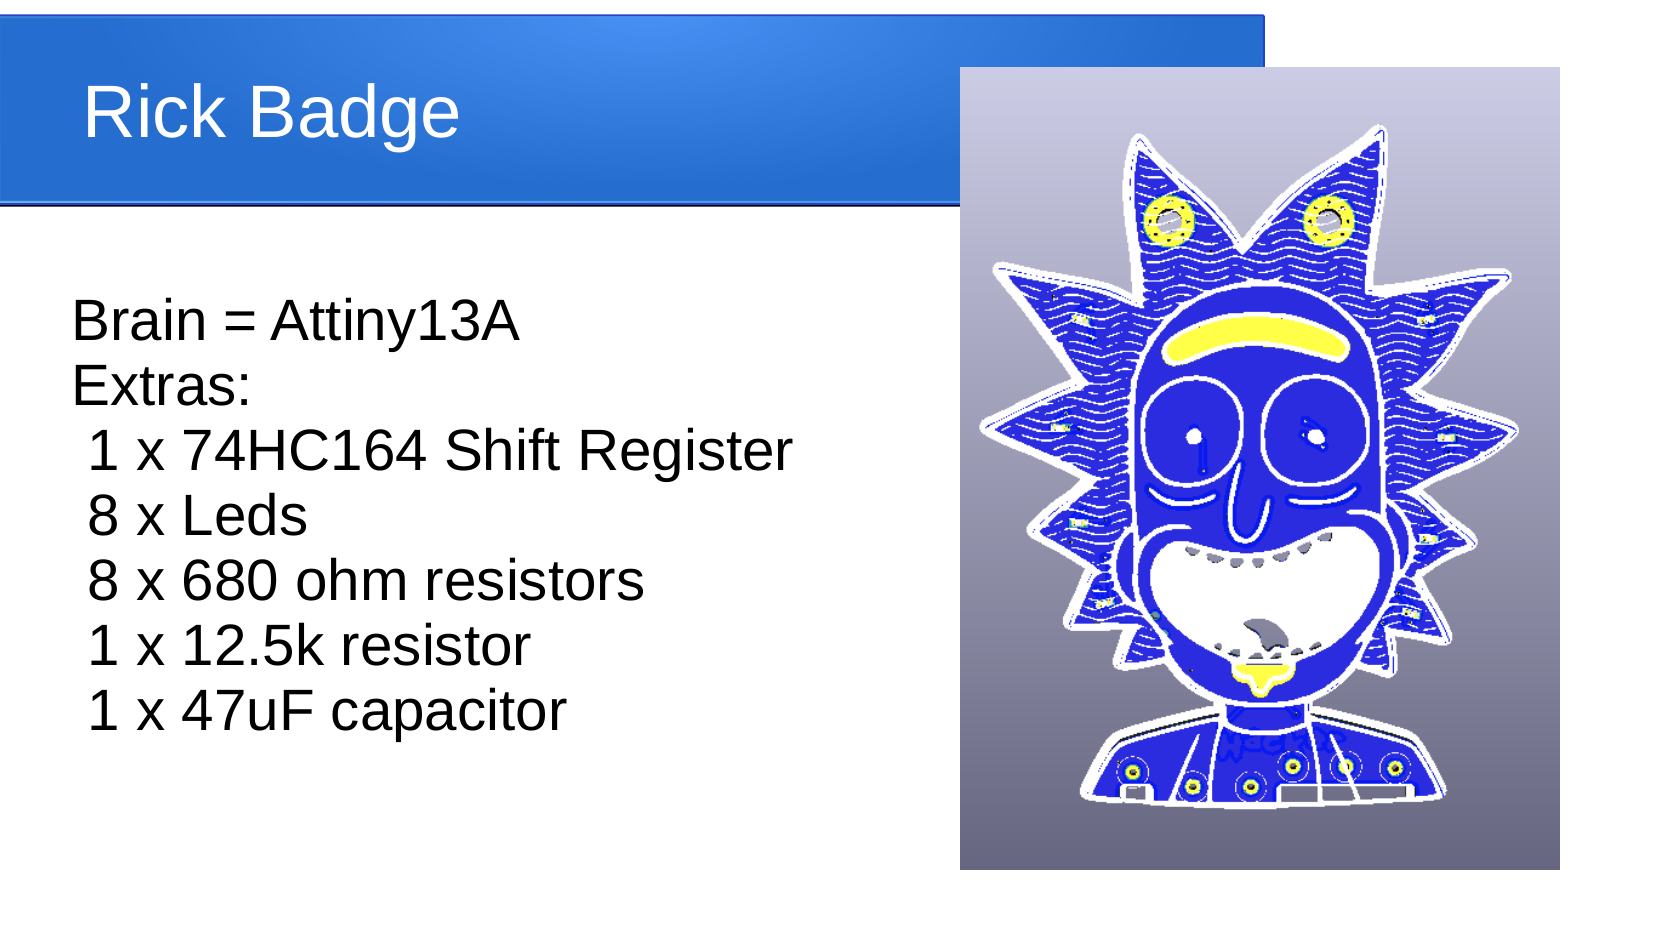

# Rick Badge
Brain = Attiny13A
Extras:
 1 x 74HC164 Shift Register
 8 x Leds
 8 x 680 ohm resistors
 1 x 12.5k resistor
 1 x 47uF capacitor